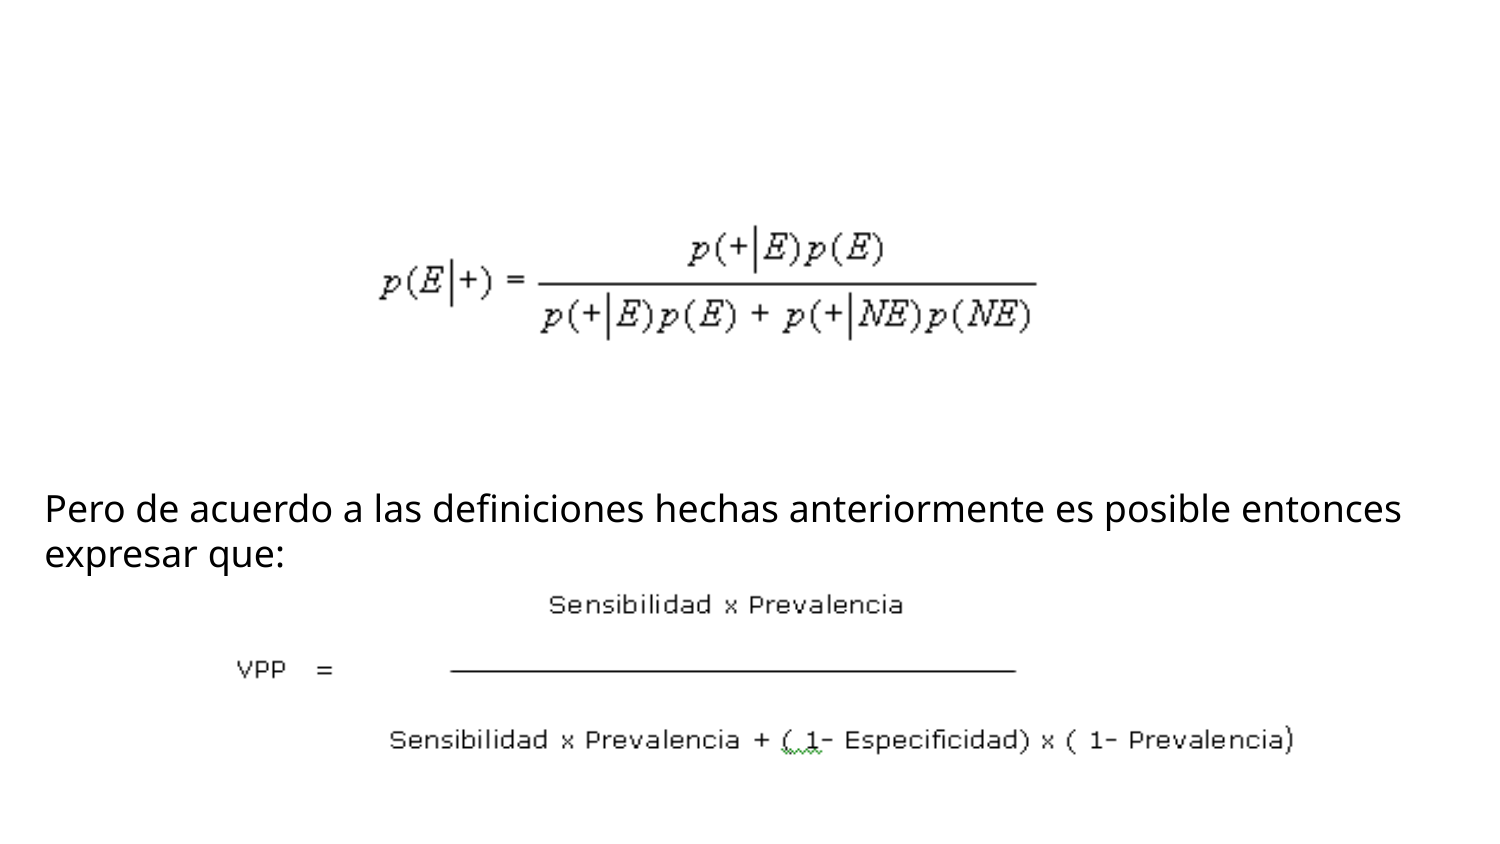

#
Pero de acuerdo a las definiciones hechas anteriormente es posible entonces expresar que: